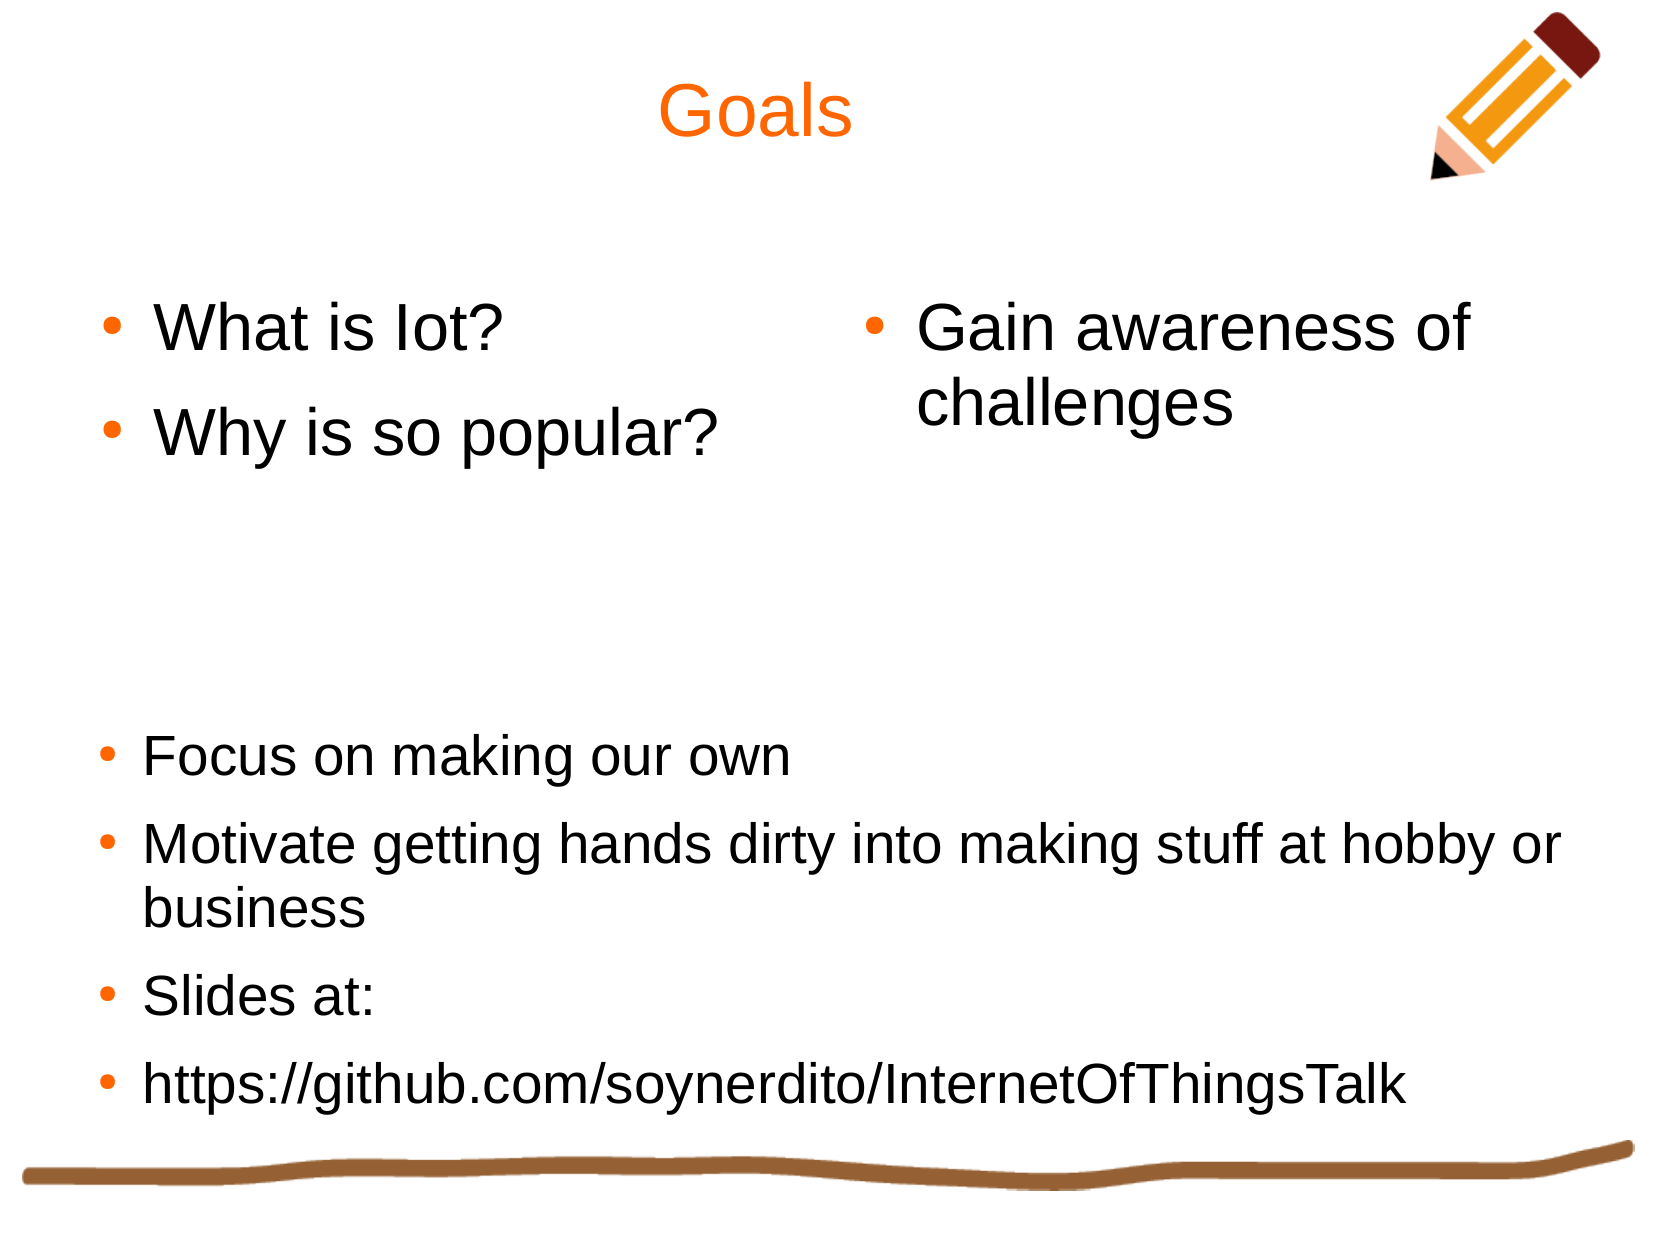

# Goals
What is Iot?
Why is so popular?
Gain awareness of challenges
Focus on making our own
Motivate getting hands dirty into making stuff at hobby or business
Slides at:
https://github.com/soynerdito/InternetOfThingsTalk